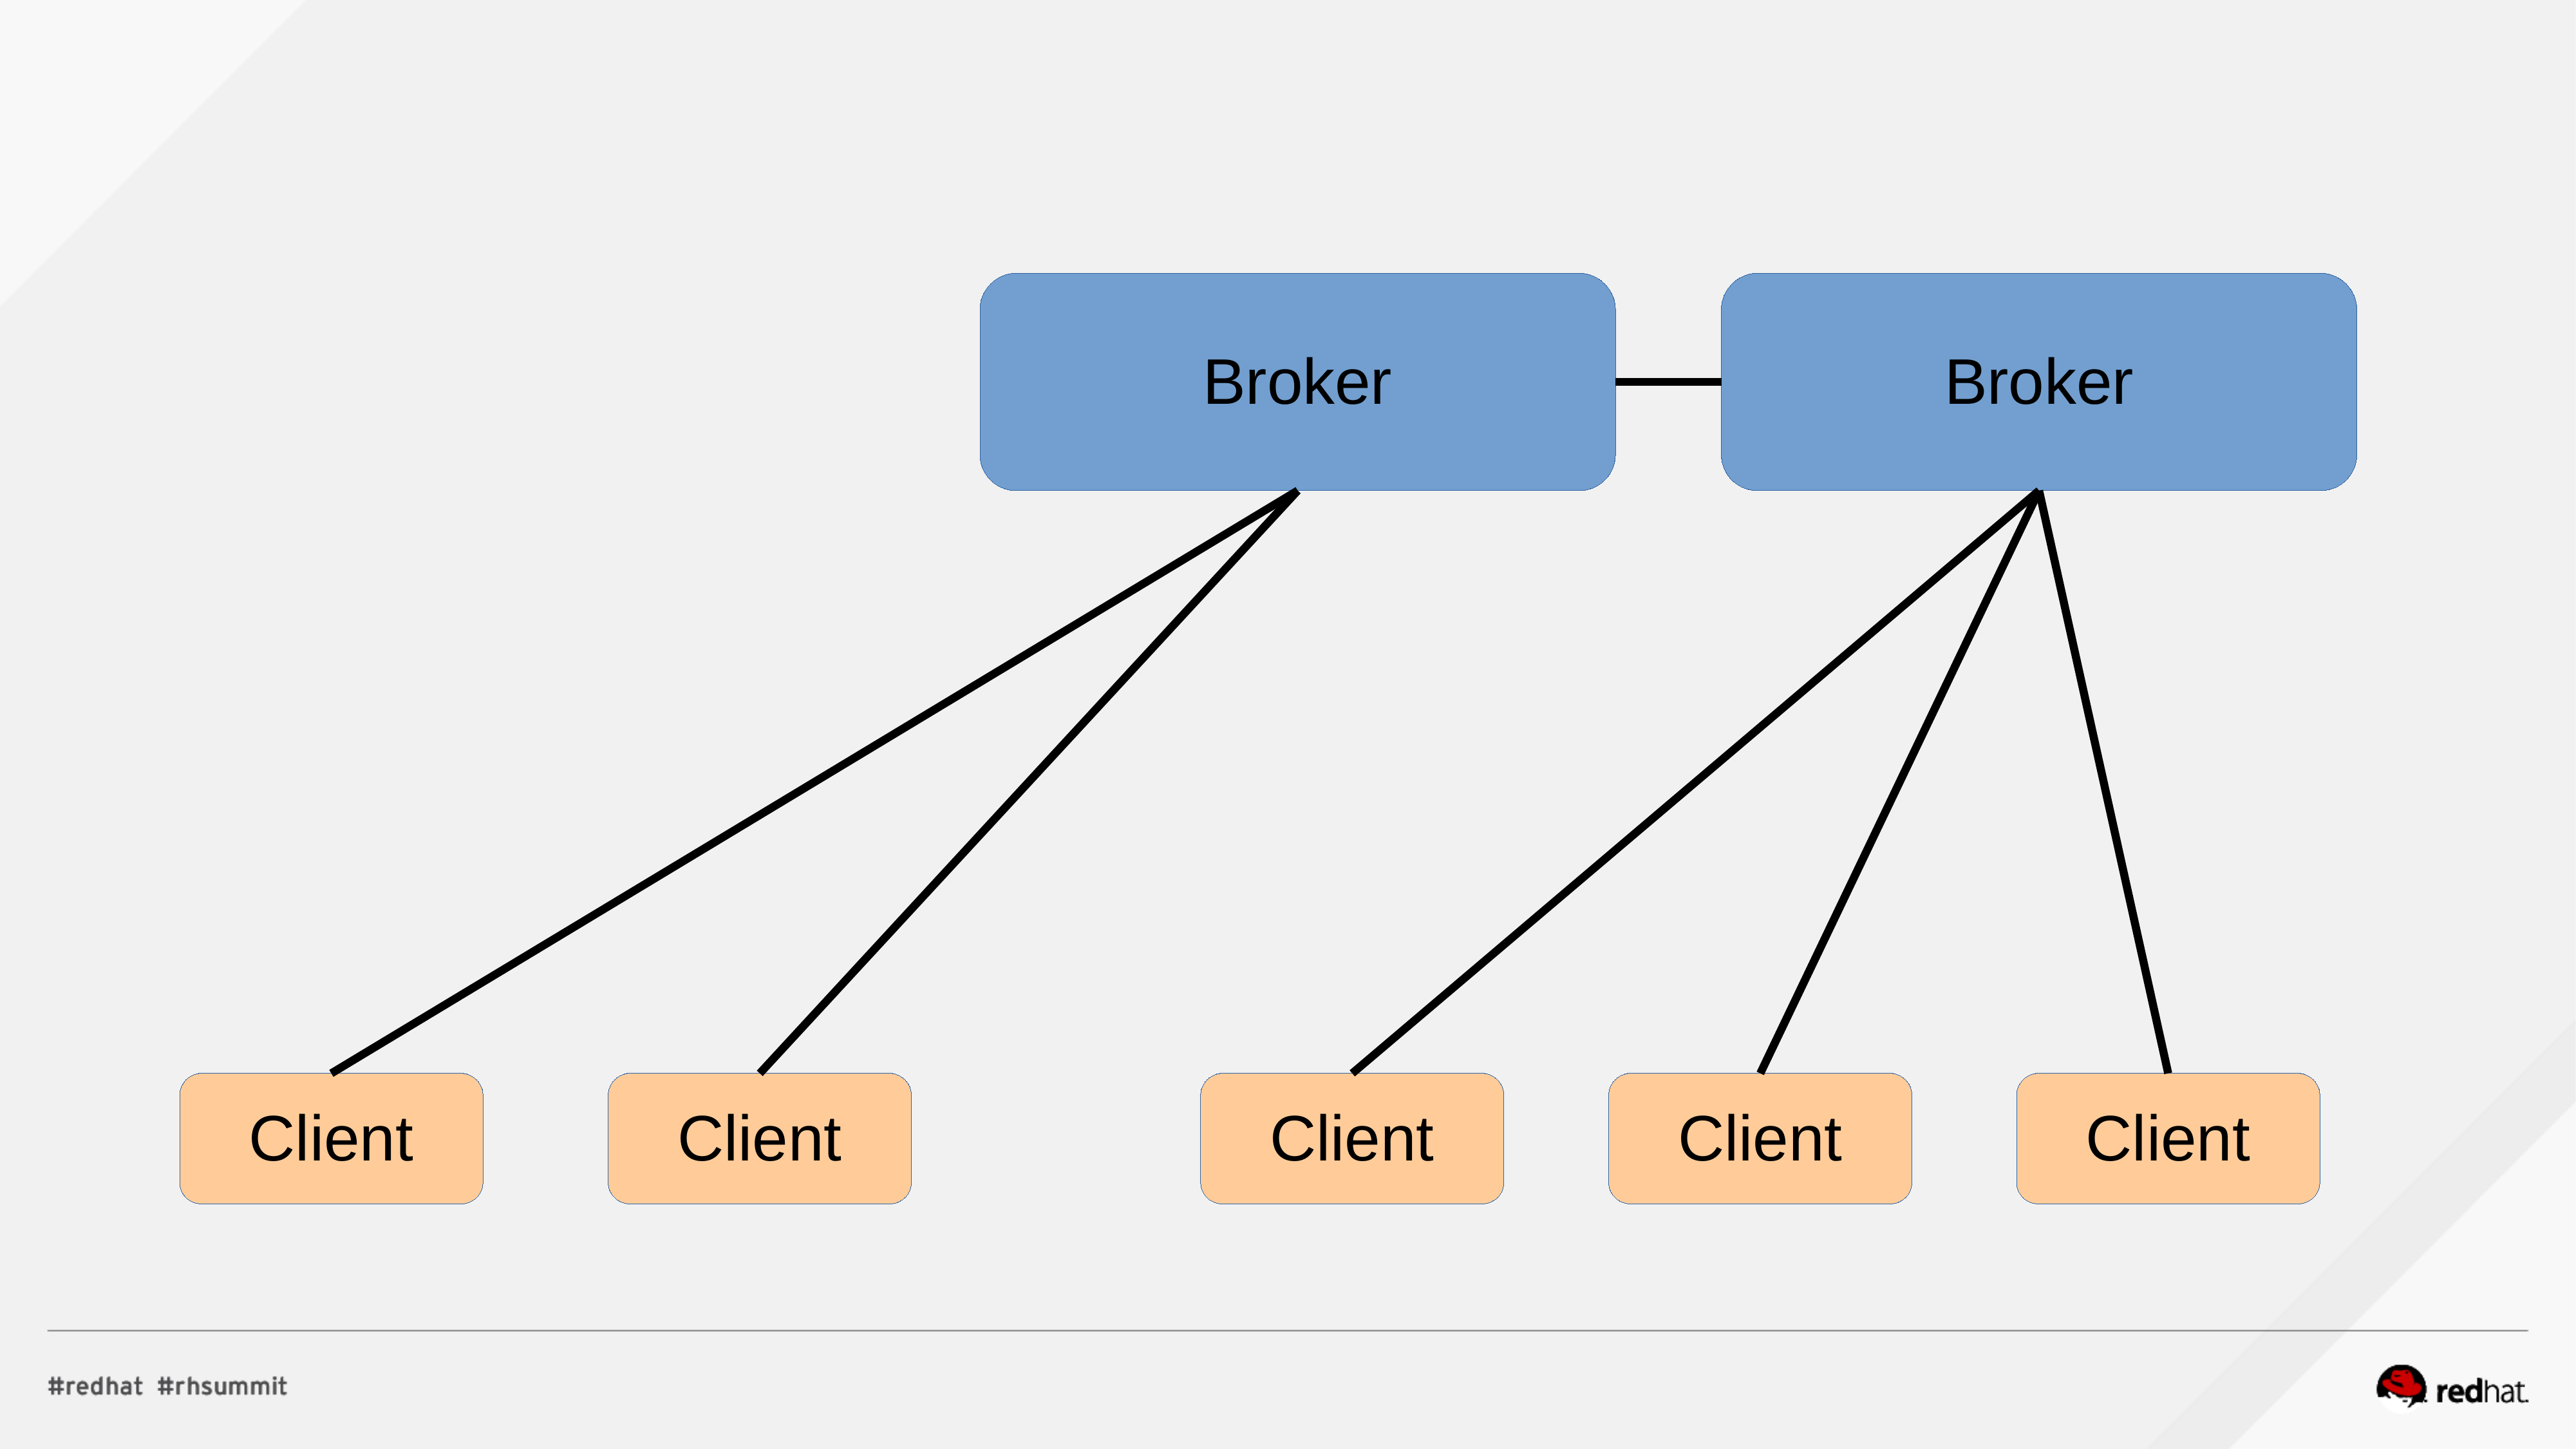

Broker
Broker
Client
Client
Client
Client
Client
Client